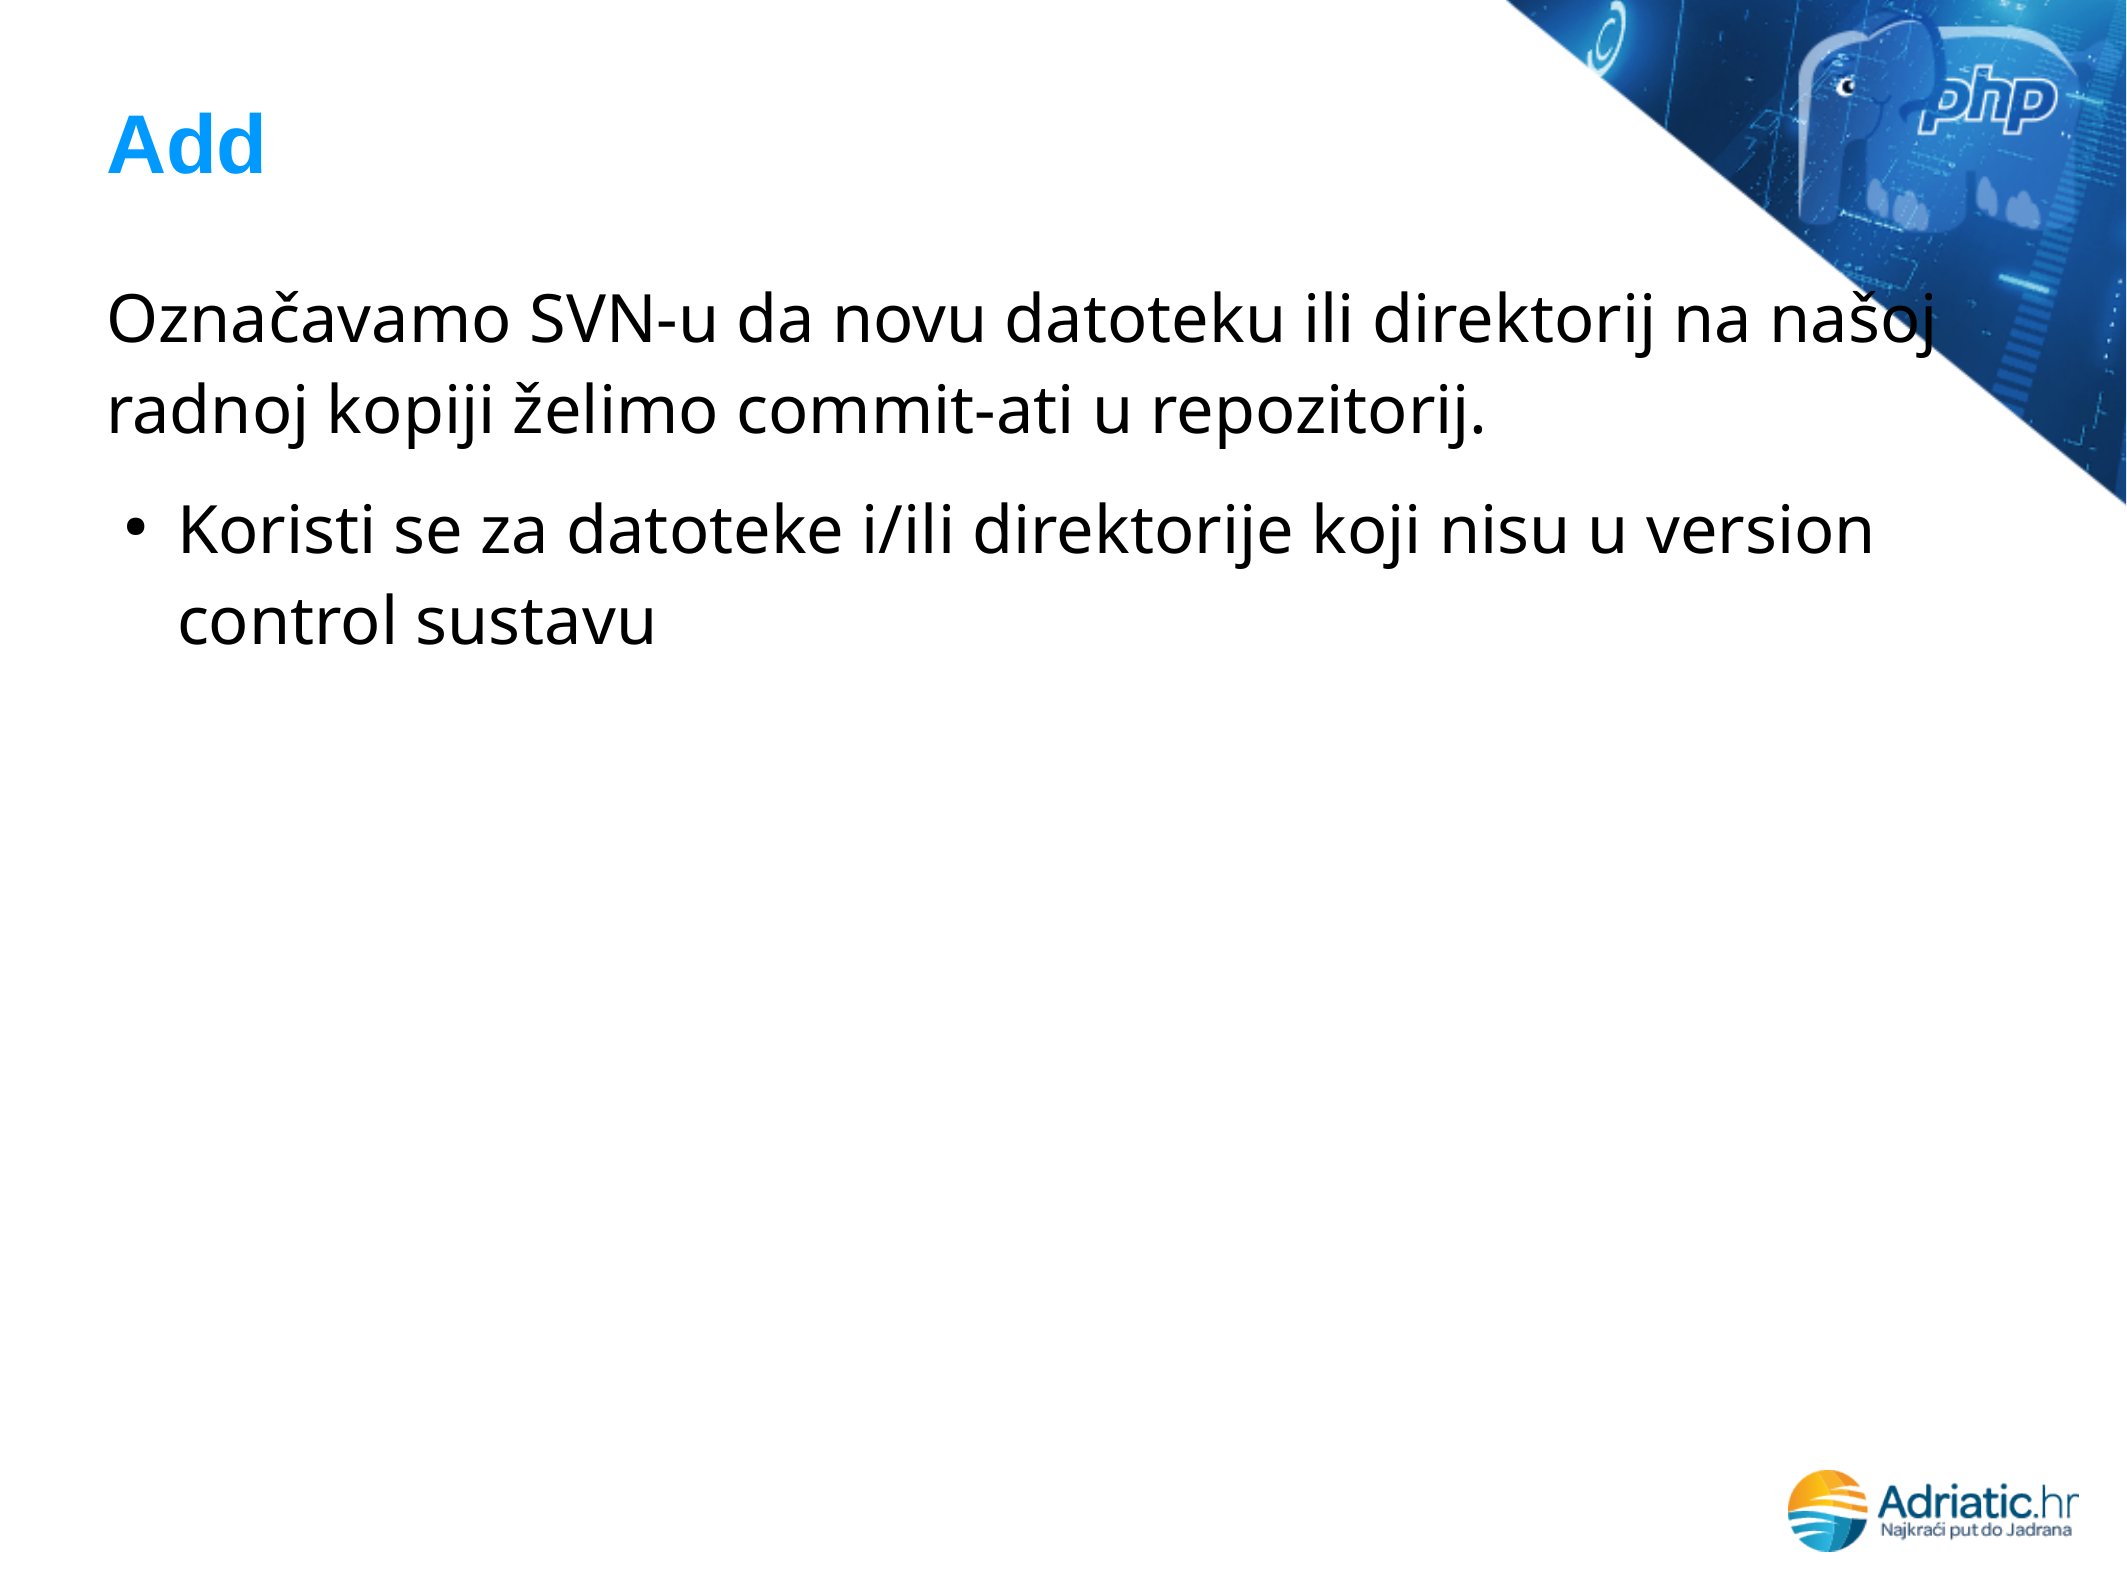

# Add
Označavamo SVN-u da novu datoteku ili direktorij na našoj radnoj kopiji želimo commit-ati u repozitorij.
Koristi se za datoteke i/ili direktorije koji nisu u version control sustavu